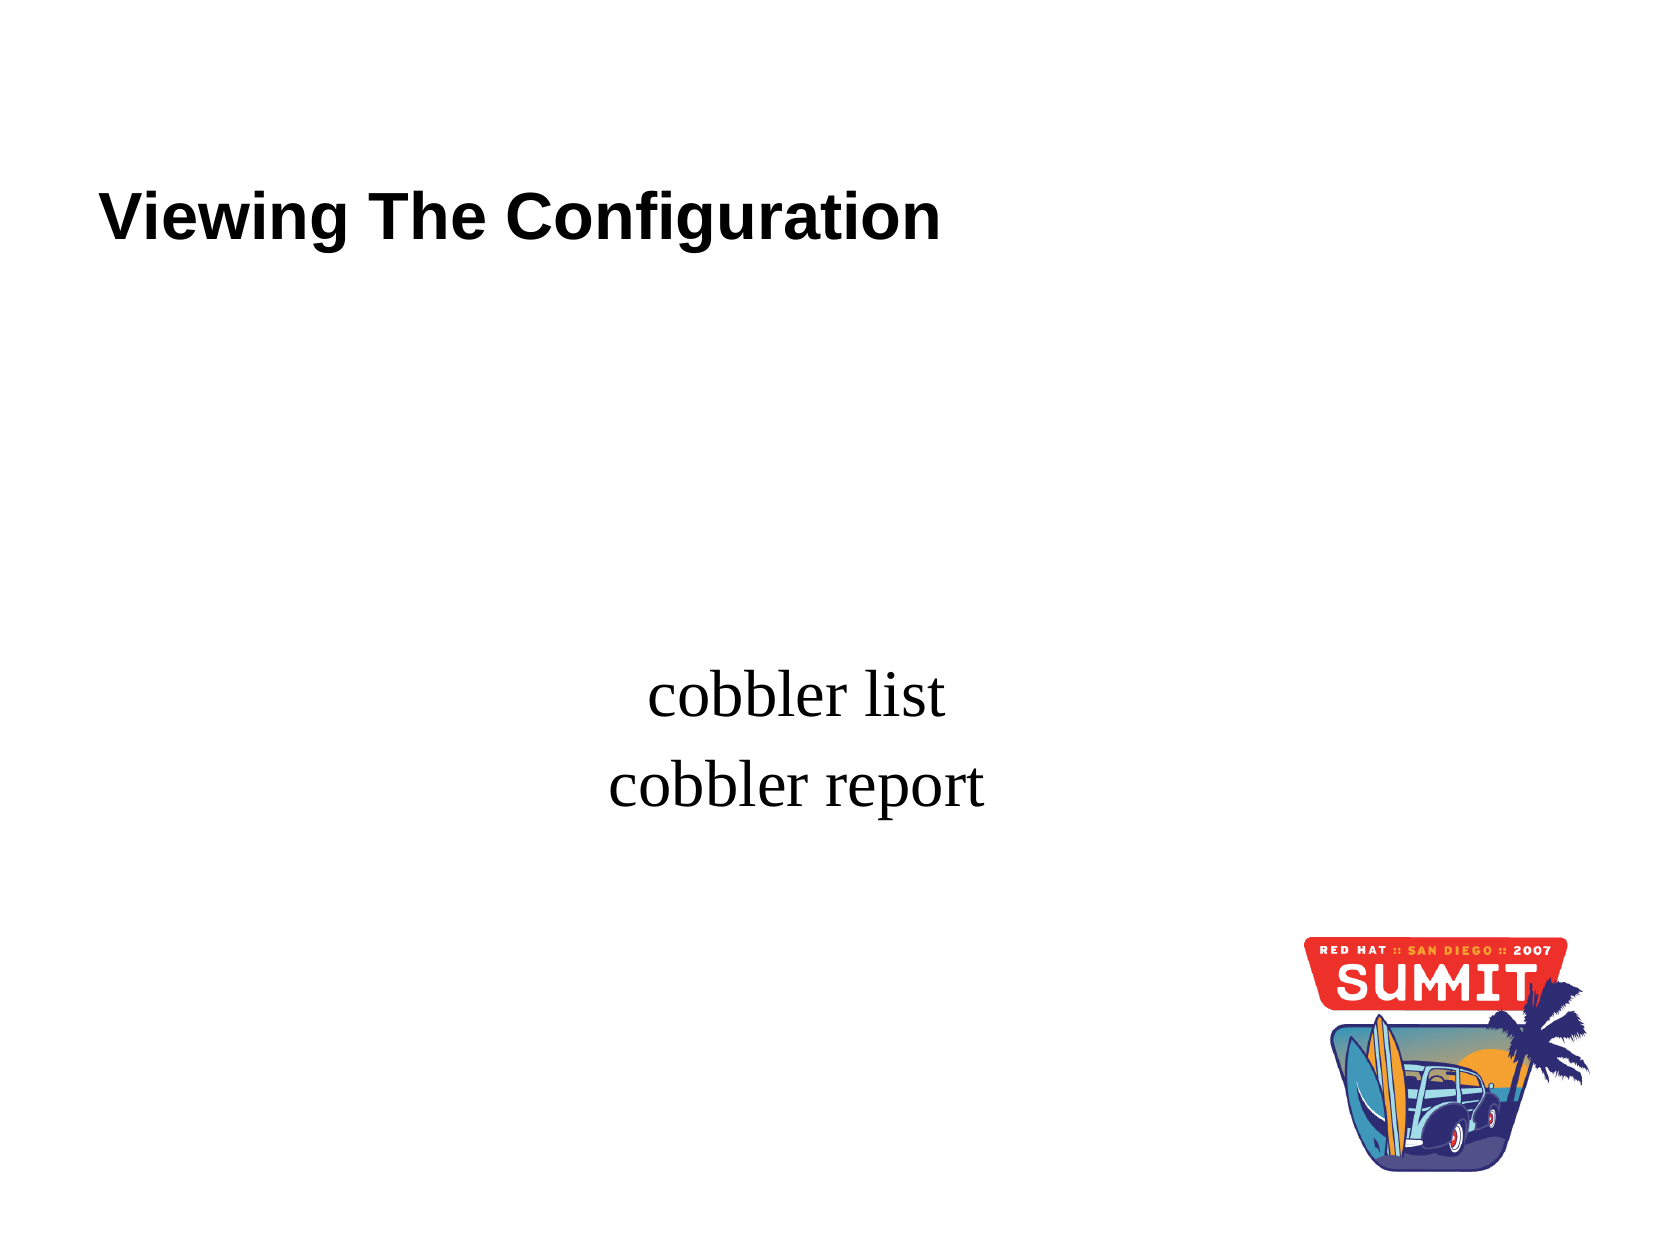

# Viewing The Configuration
cobbler list
cobbler report